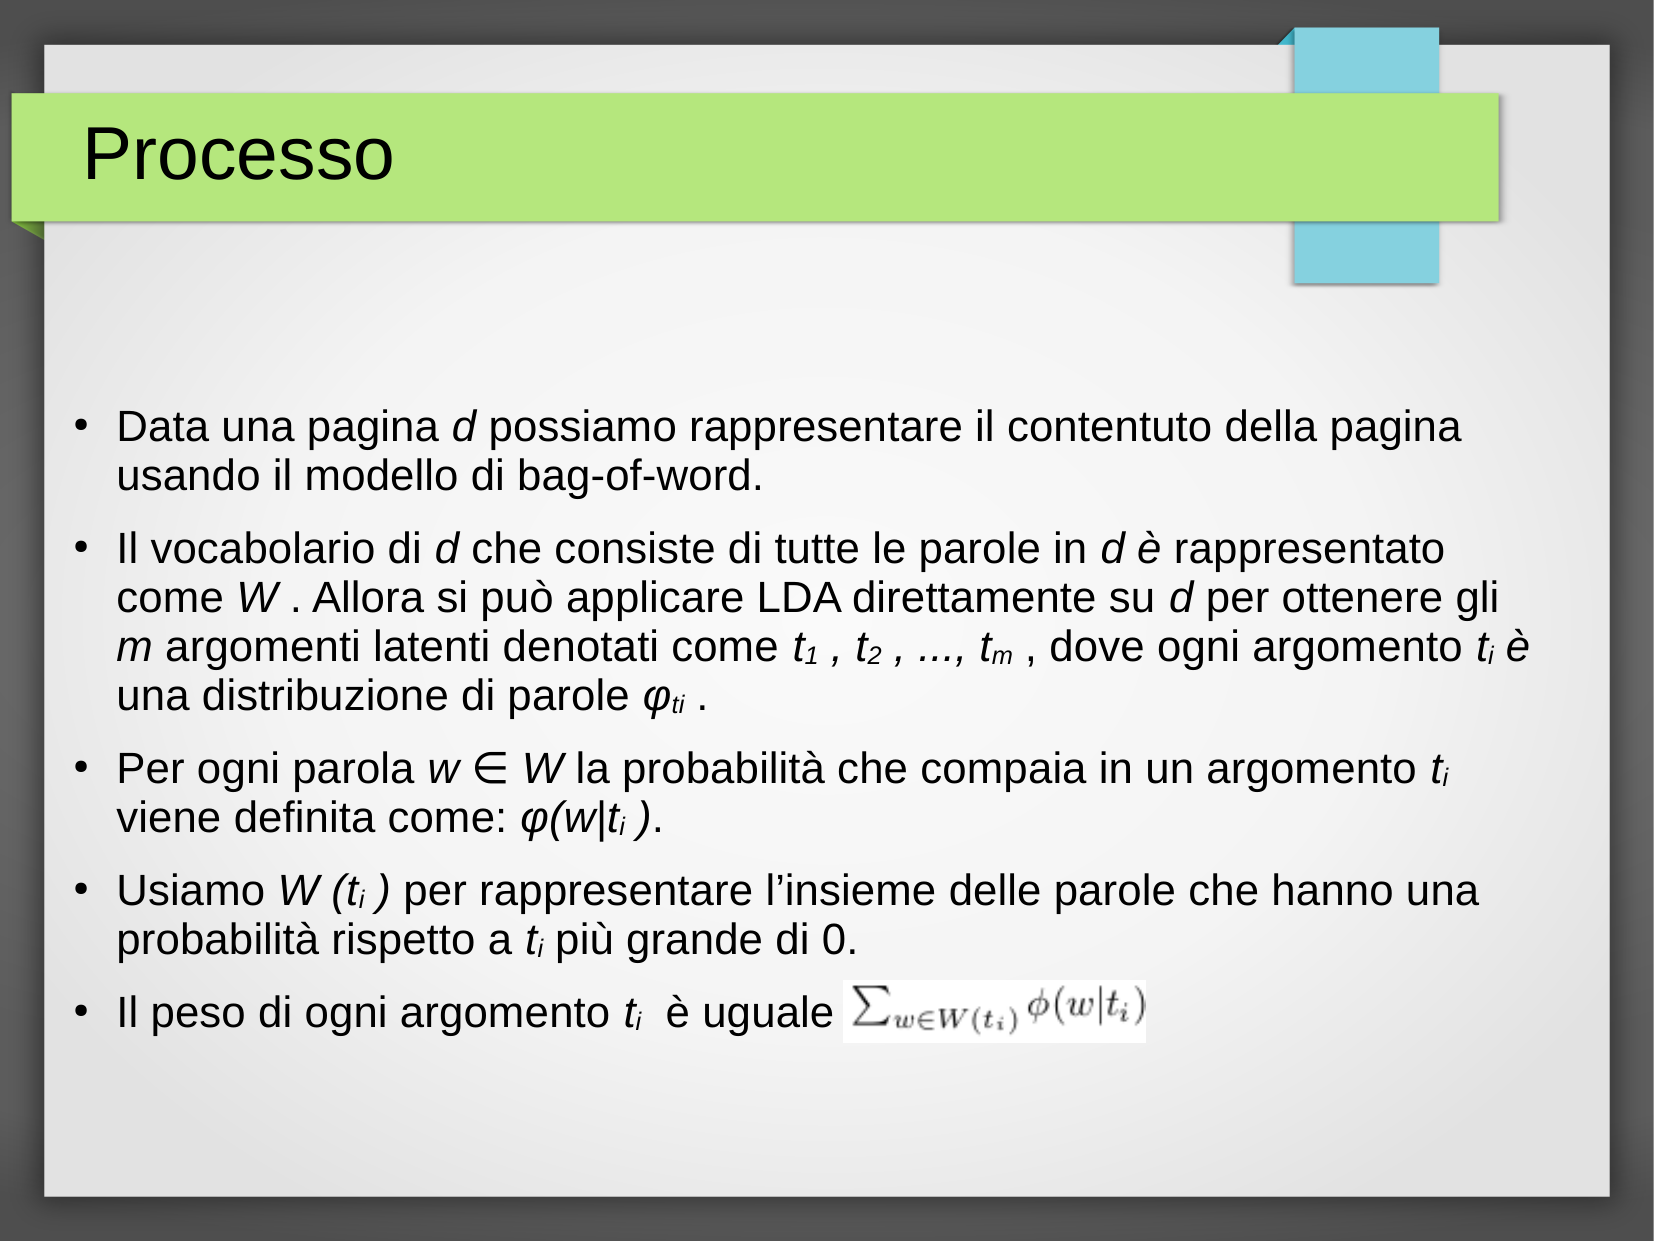

# Processo
Data una pagina d possiamo rappresentare il contentuto della pagina usando il modello di bag-of-word.
Il vocabolario di d che consiste di tutte le parole in d è rappresentato come W . Allora si può applicare LDA direttamente su d per ottenere gli m argomenti latenti denotati come t1 , t2 , ..., tm , dove ogni argomento ti è una distribuzione di parole φti .
Per ogni parola w ∈ W la probabilità che compaia in un argomento ti viene definita come: φ(w|ti ).
Usiamo W (ti ) per rappresentare l’insieme delle parole che hanno una probabilità rispetto a ti più grande di 0.
Il peso di ogni argomento ti è uguale a